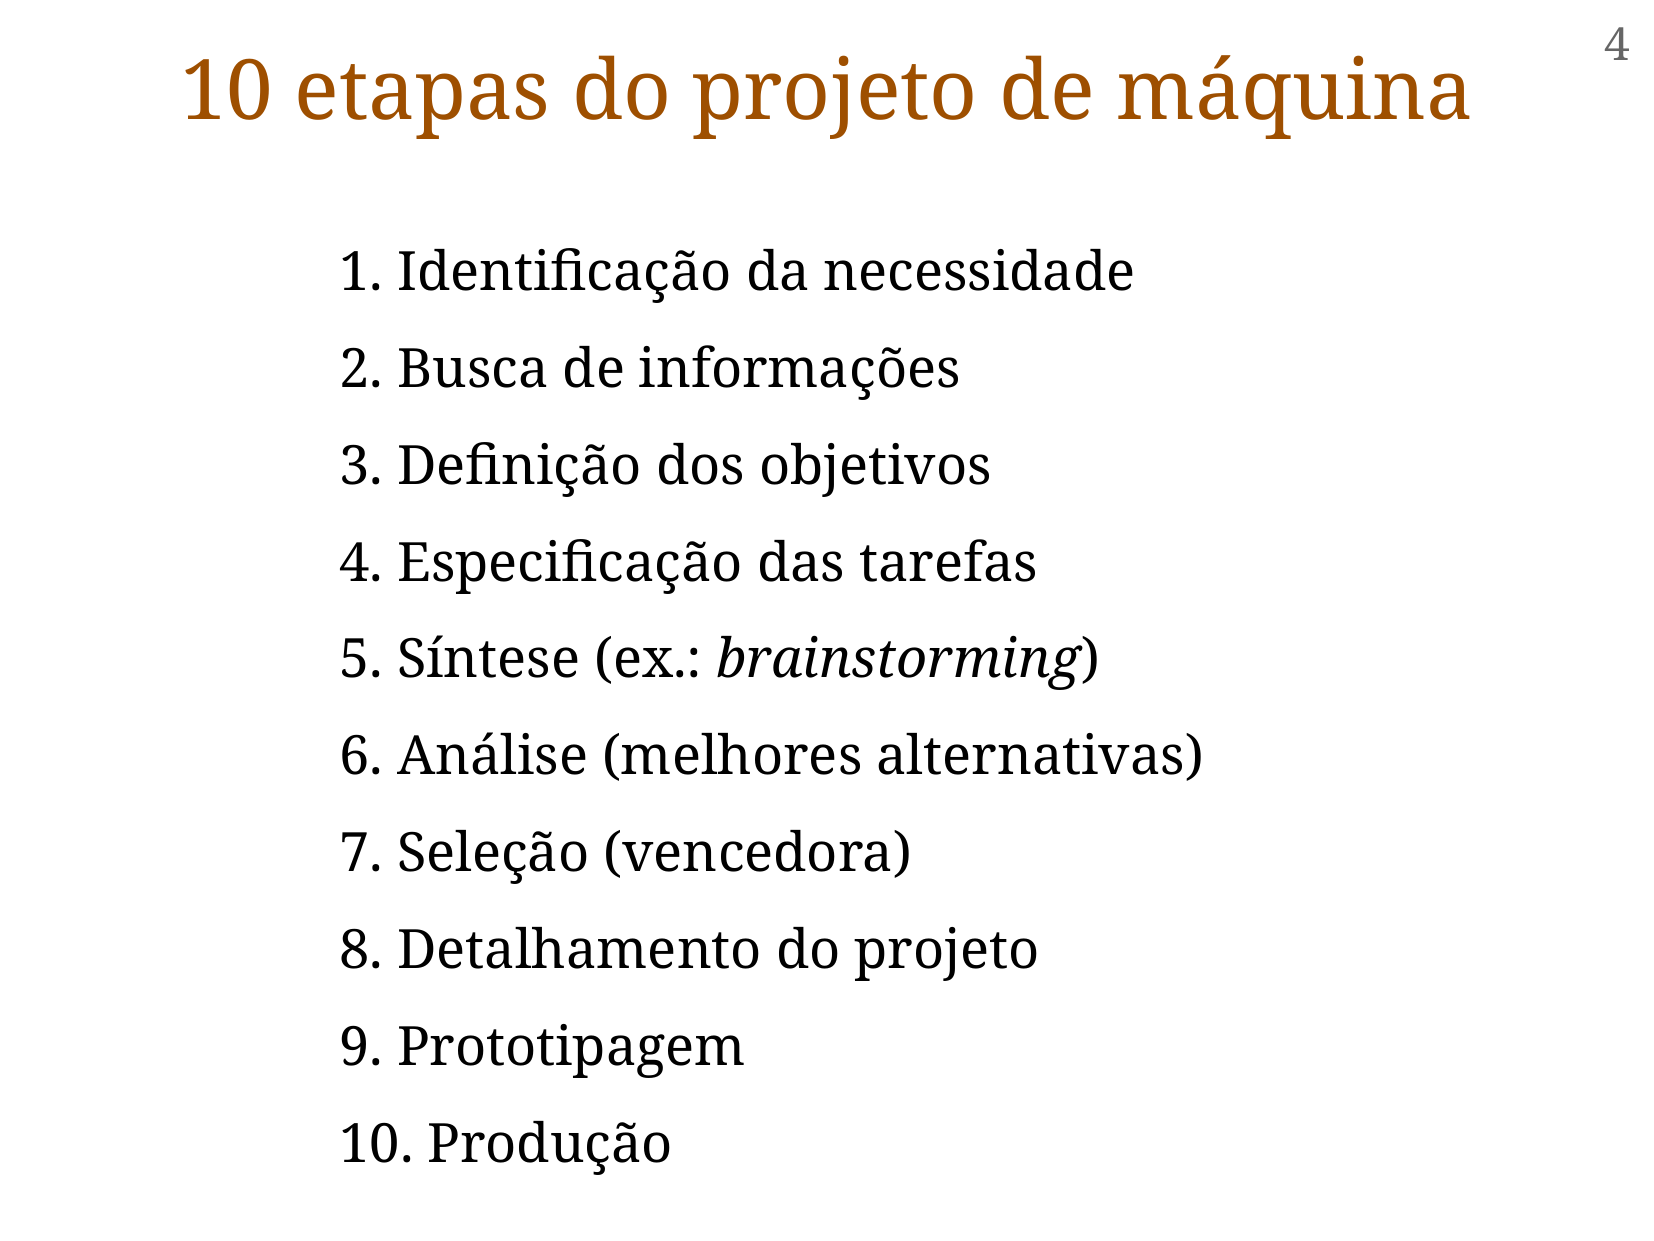

4
# 10 etapas do projeto de máquina
Identificação da necessidade
Busca de informações
Definição dos objetivos
Especificação das tarefas
Síntese (ex.: brainstorming)
Análise (melhores alternativas)
Seleção (vencedora)
Detalhamento do projeto
Prototipagem
Produção